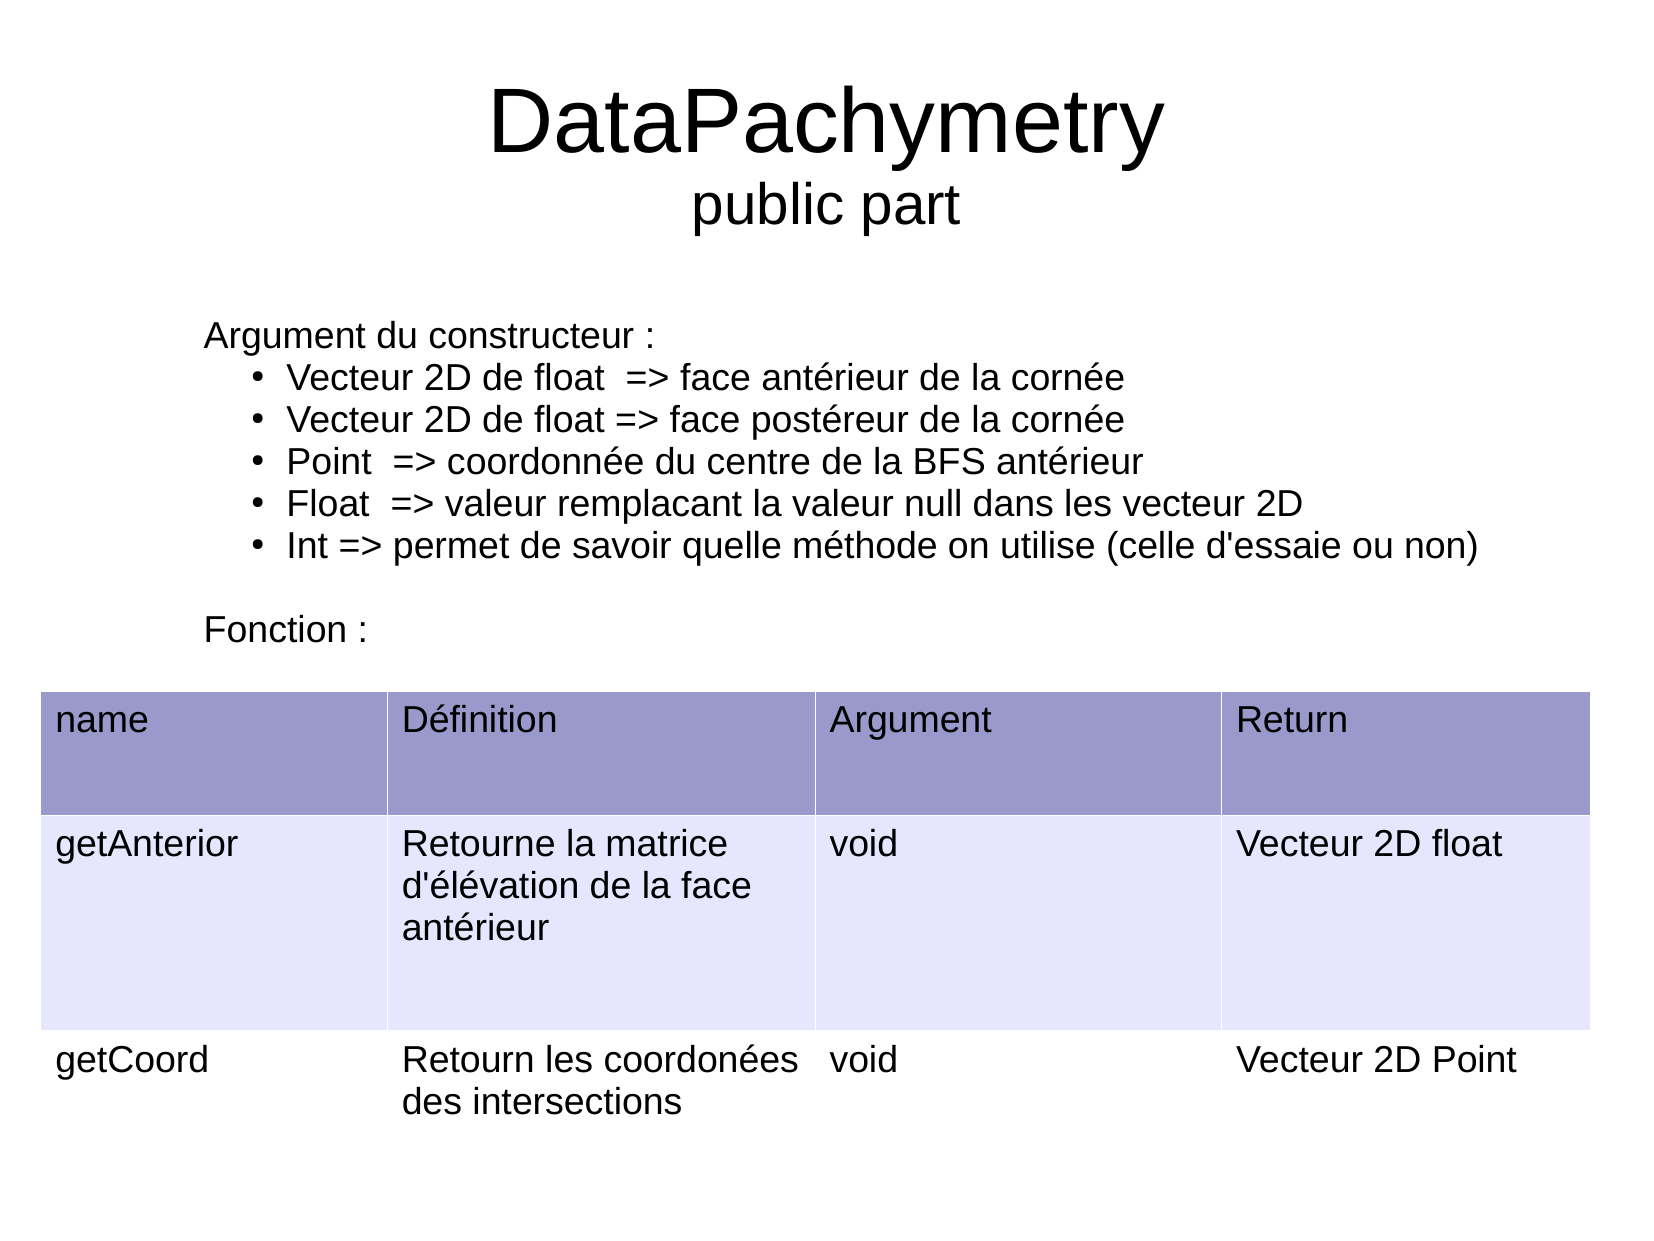

# DataPachymetry public part
Argument du constructeur :
Vecteur 2D de float => face antérieur de la cornée
Vecteur 2D de float => face postéreur de la cornée
Point => coordonnée du centre de la BFS antérieur
Float => valeur remplacant la valeur null dans les vecteur 2D
Int => permet de savoir quelle méthode on utilise (celle d'essaie ou non)
Fonction :
| name | Définition | Argument | Return |
| --- | --- | --- | --- |
| getAnterior | Retourne la matrice d'élévation de la face antérieur | void | Vecteur 2D float |
| getCoord | Retourn les coordonées des intersections | void | Vecteur 2D Point |